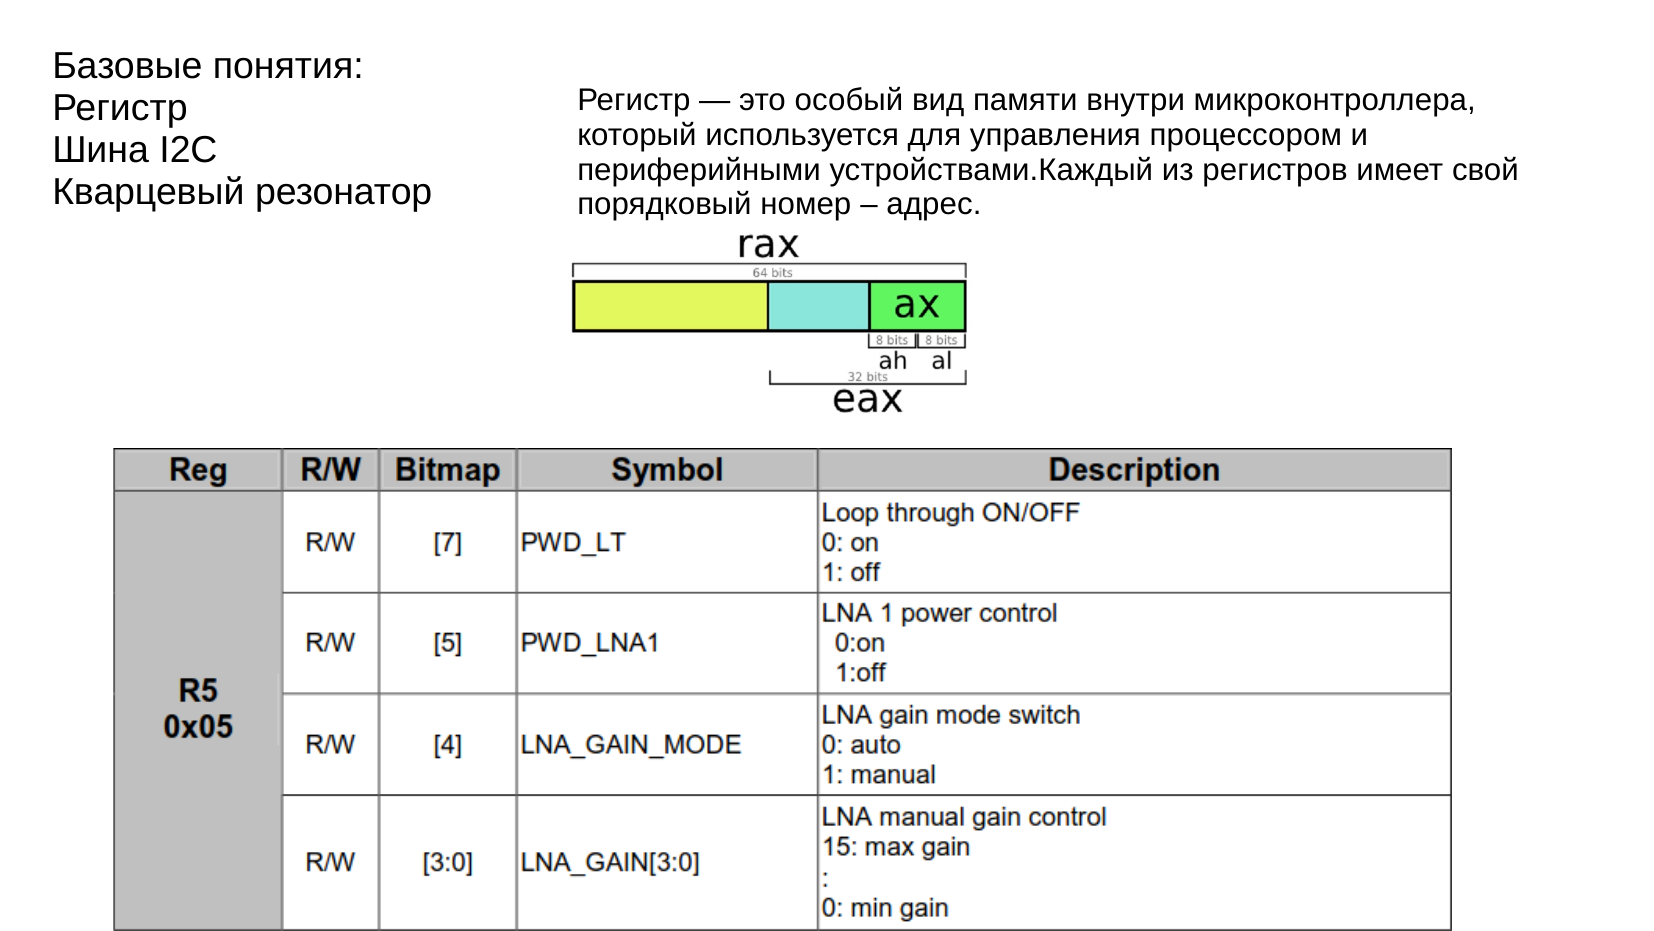

Базовые понятия:
Регистр
Шина I2C
Кварцевый резонатор
Регистр — это особый вид памяти внутри микроконтроллера, который используется для управления процессором и периферийными устройствами.Каждый из регистров имеет свой порядковый номер – адрес.